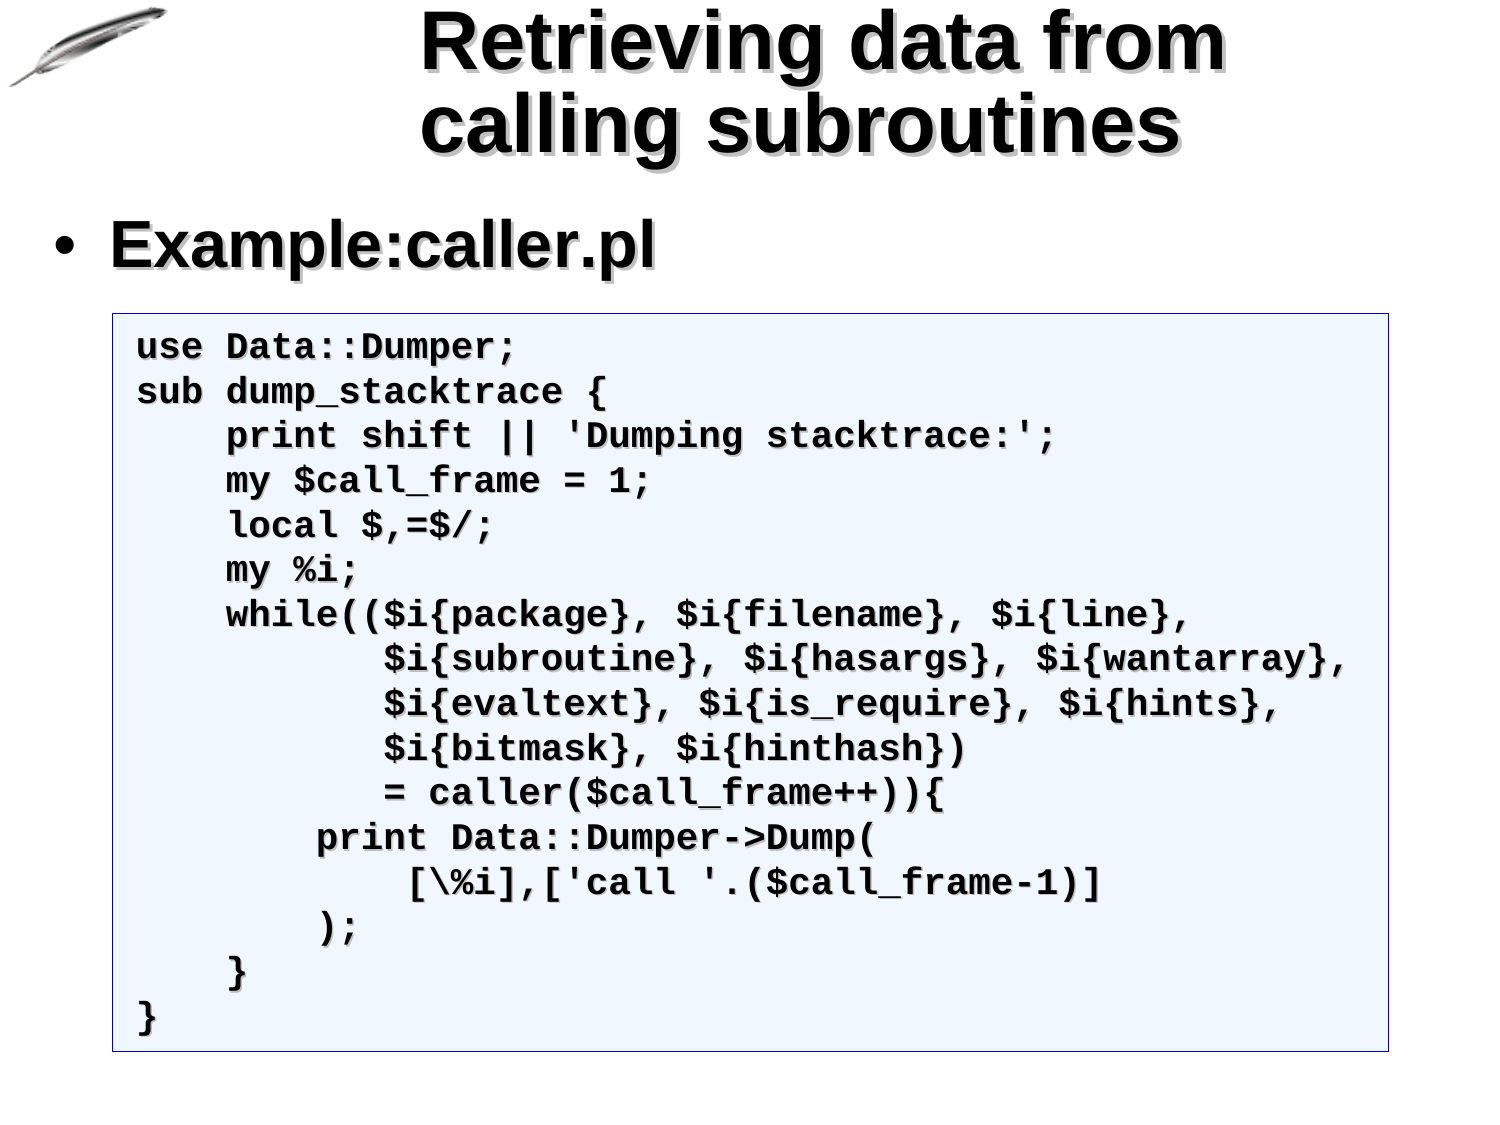

# Retrieving data from calling subroutines
Example:caller.pl
use Data::Dumper;
sub dump_stacktrace {
 print shift || 'Dumping stacktrace:';
 my $call_frame = 1;
 local $,=$/;
 my %i;
 while(($i{package}, $i{filename}, $i{line},
 $i{subroutine}, $i{hasargs}, $i{wantarray},
 $i{evaltext}, $i{is_require}, $i{hints},
 $i{bitmask}, $i{hinthash})
 = caller($call_frame++)){
 print Data::Dumper->Dump(
 [\%i],['call '.($call_frame-1)]
 );
 }
}